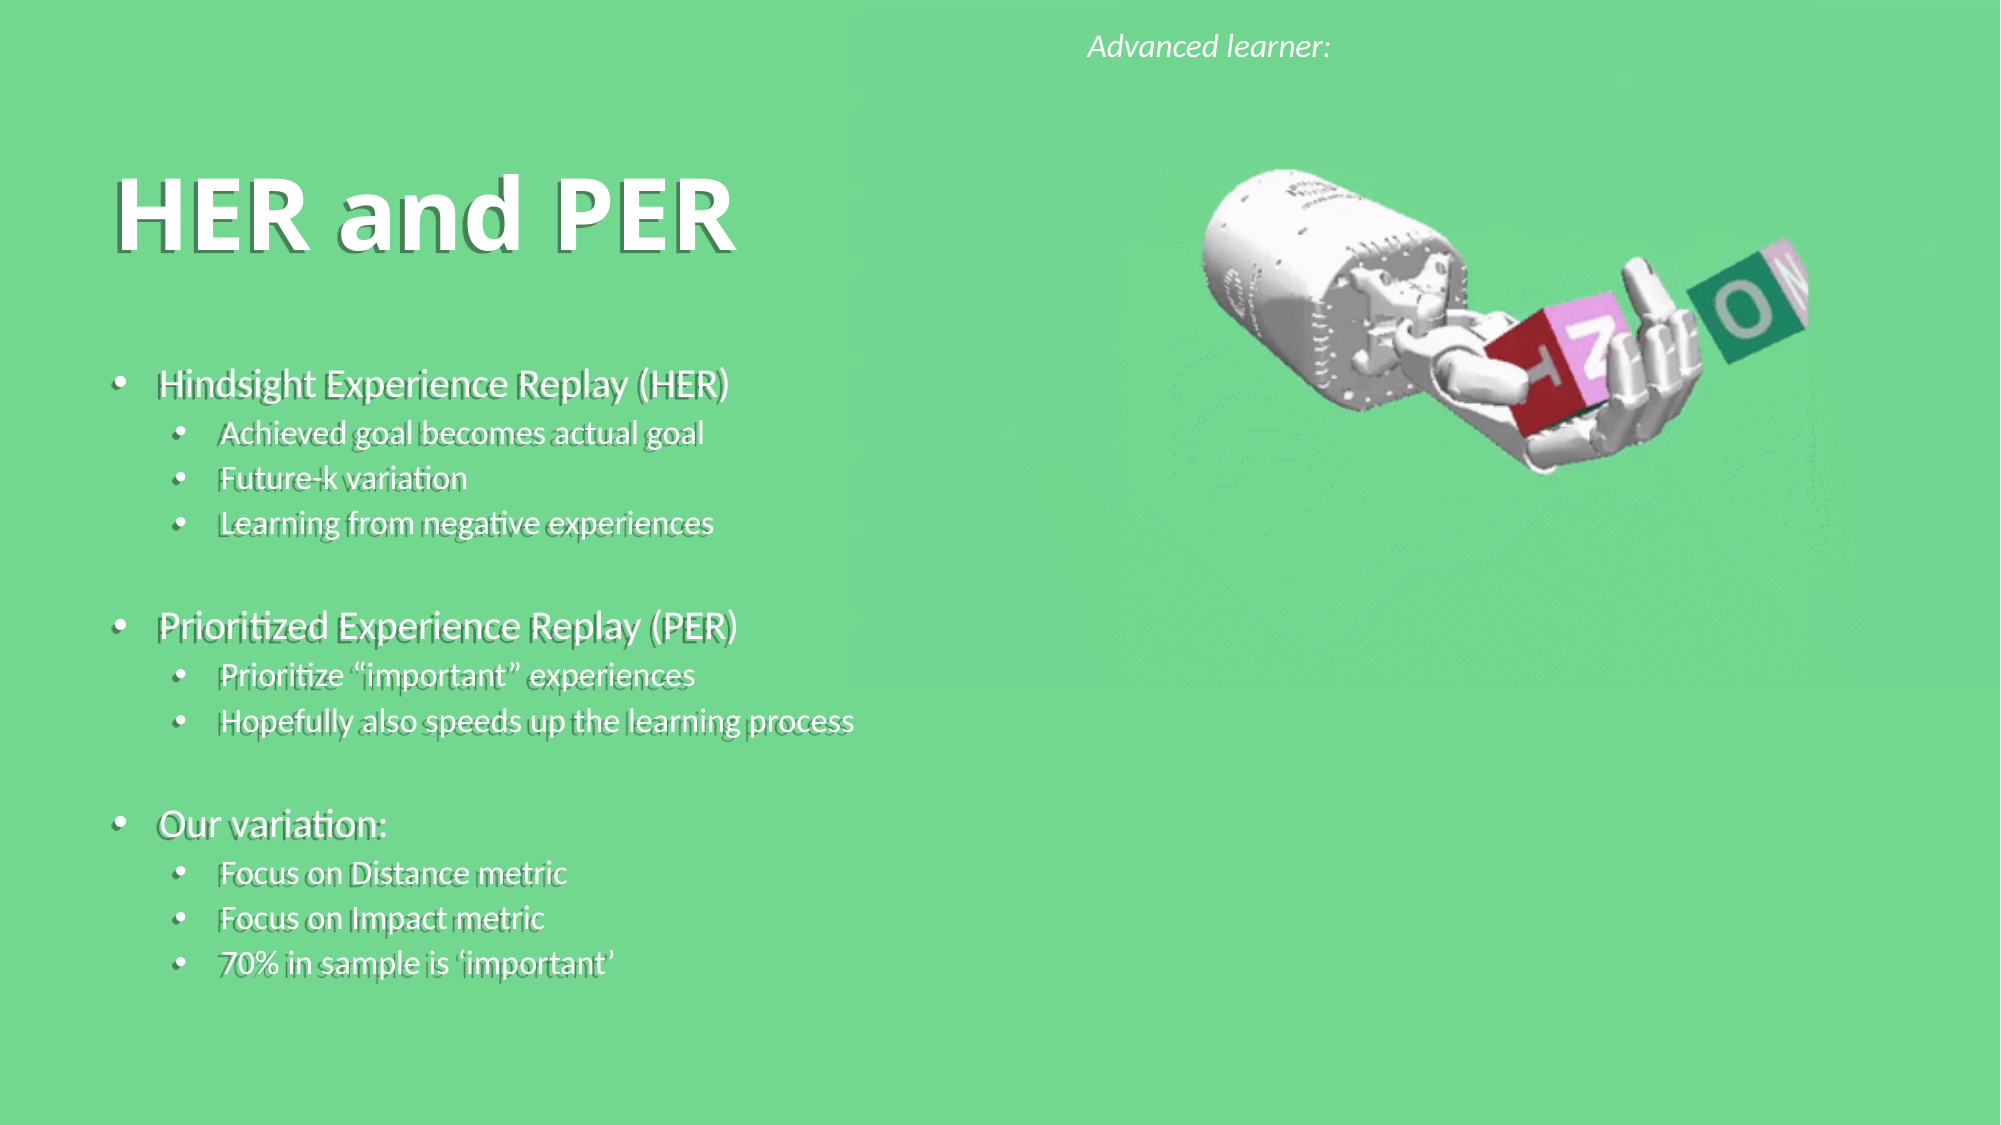

Advanced learner:
HER and PER
Hindsight Experience Replay (HER)
Achieved goal becomes actual goal
Future-k variation
Learning from negative experiences
Prioritized Experience Replay (PER)
Prioritize “important” experiences
Hopefully also speeds up the learning process
Our variation:
Focus on Distance metric
Focus on Impact metric
70% in sample is ‘important’